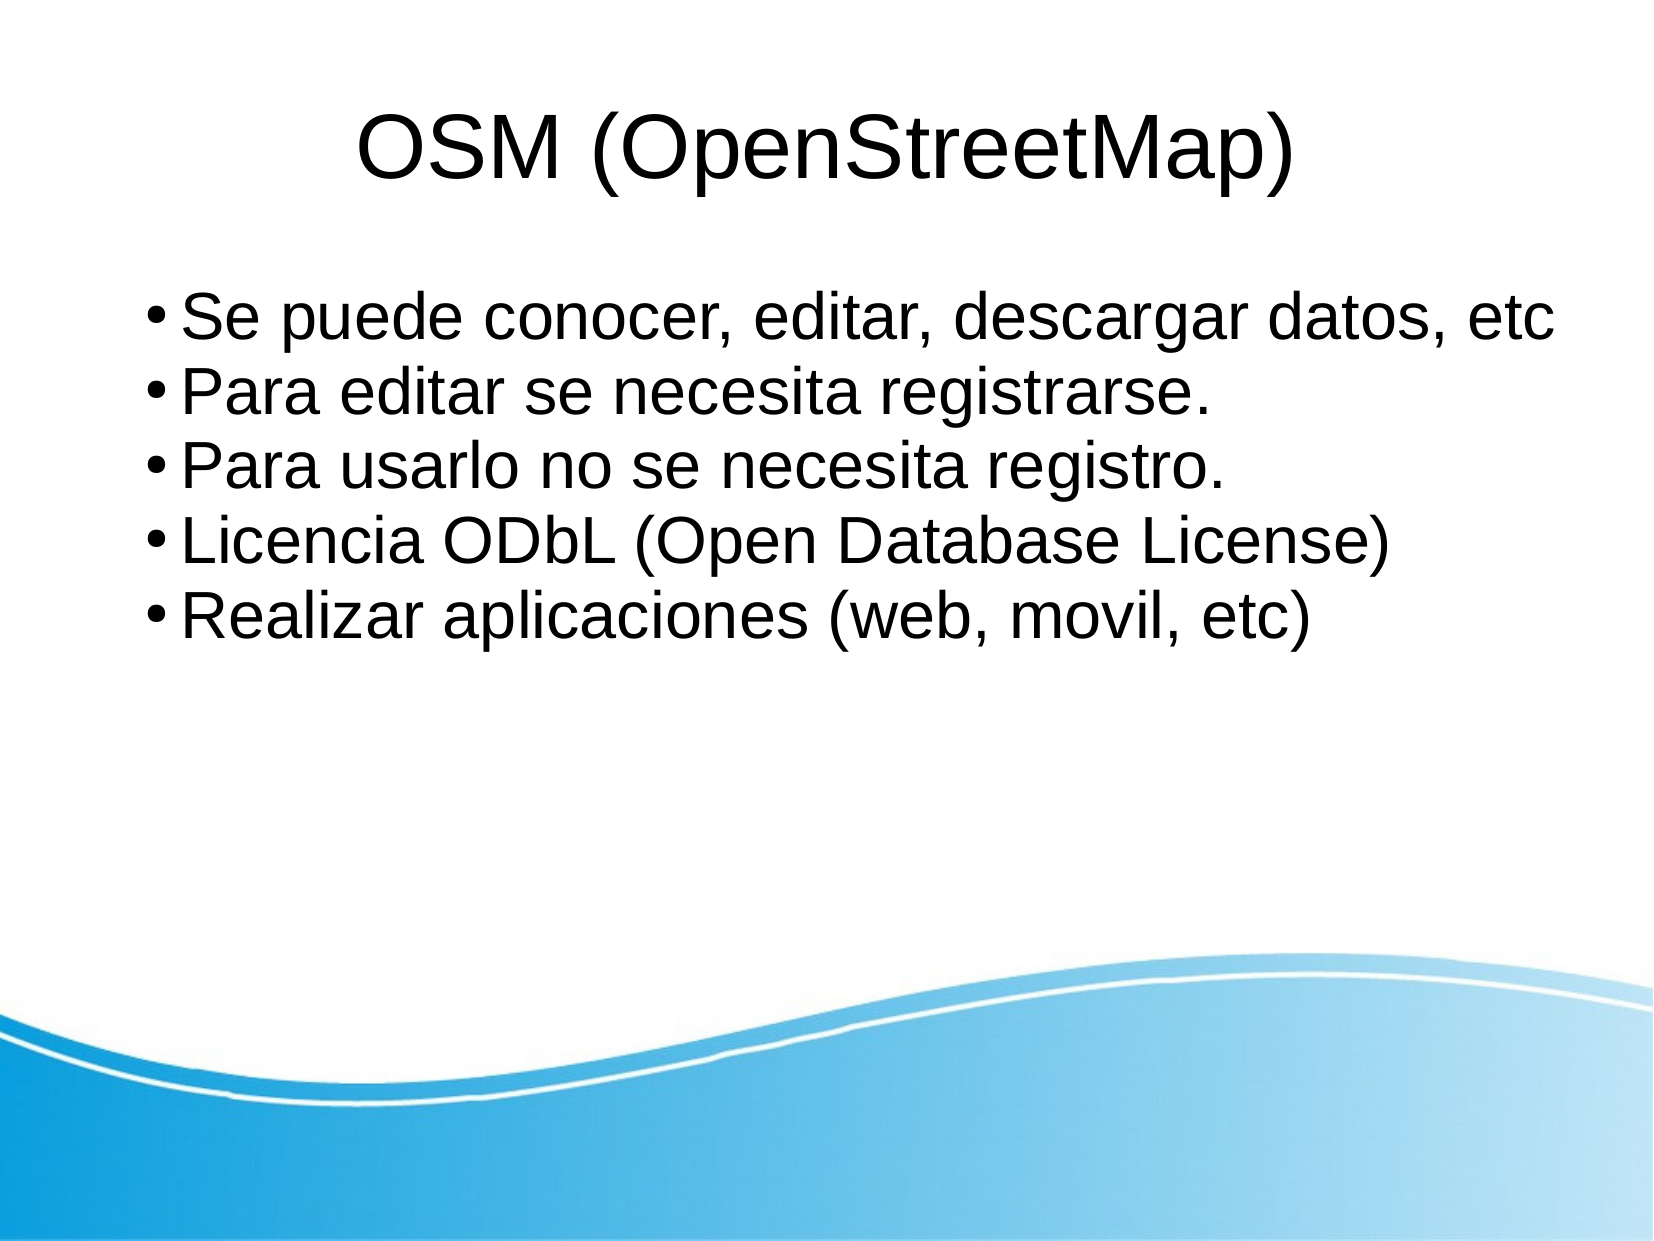

# OSM (OpenStreetMap)
Se puede conocer, editar, descargar datos, etc
Para editar se necesita registrarse.
Para usarlo no se necesita registro.
Licencia ODbL (Open Database License)
Realizar aplicaciones (web, movil, etc)